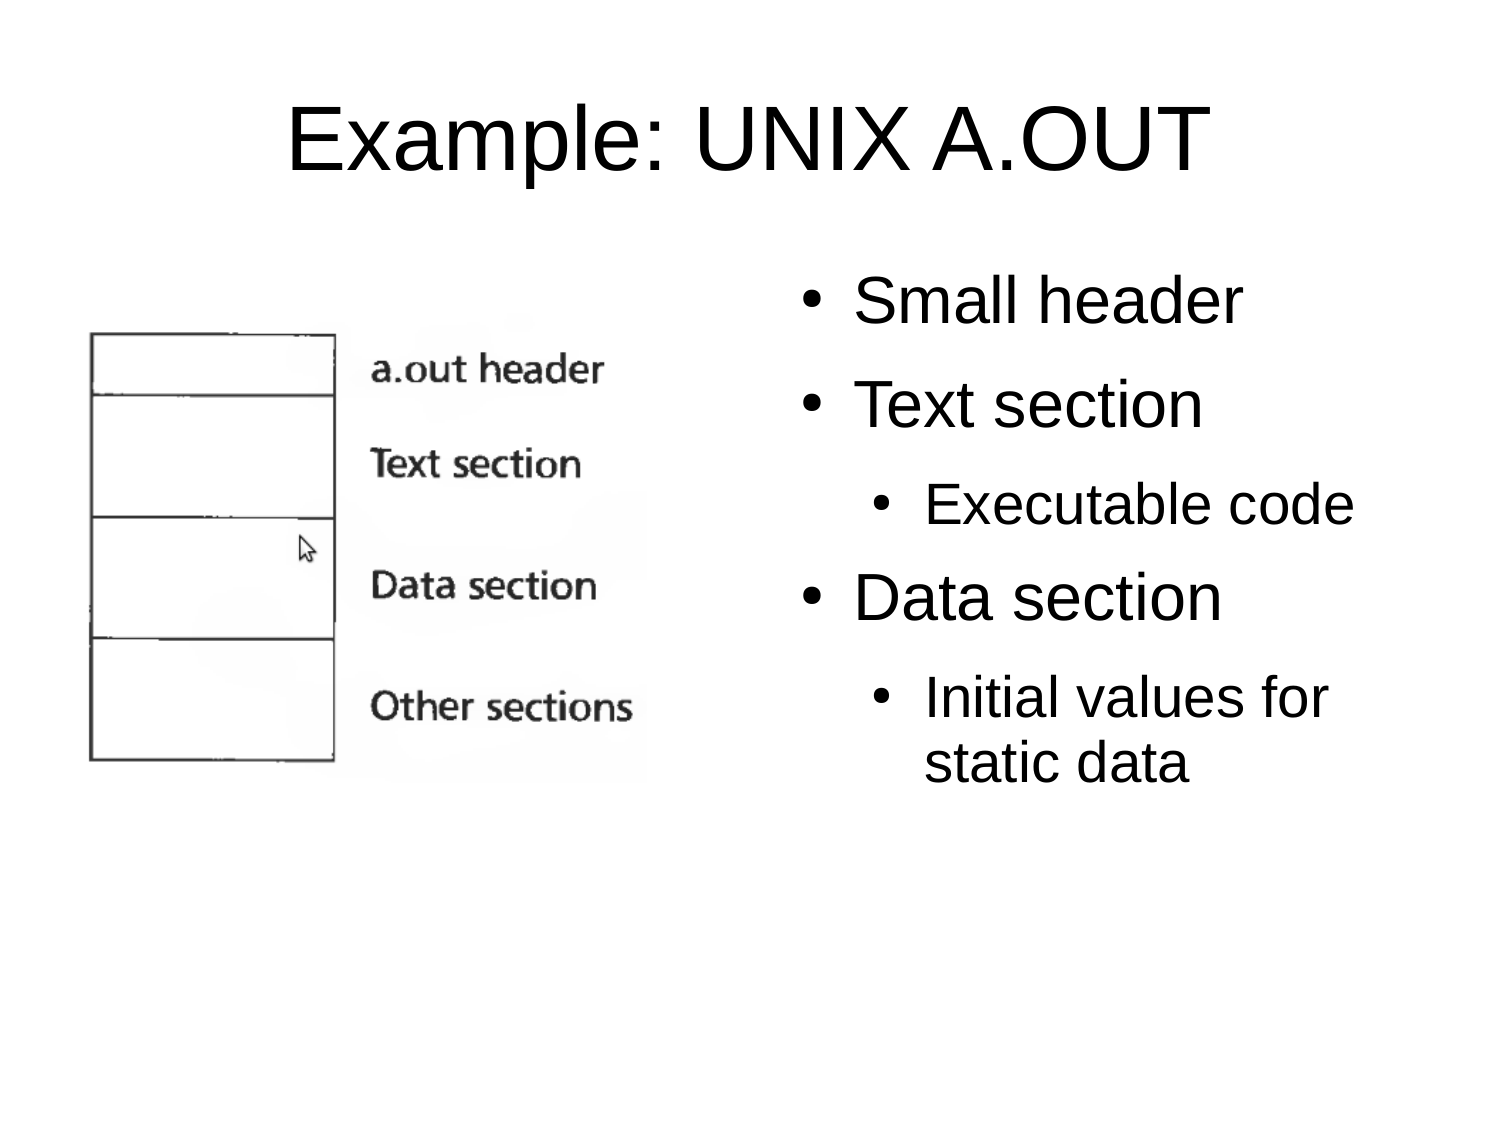

# Example: UNIX A.OUT
Small header
Text section
Executable code
Data section
Initial values for static data